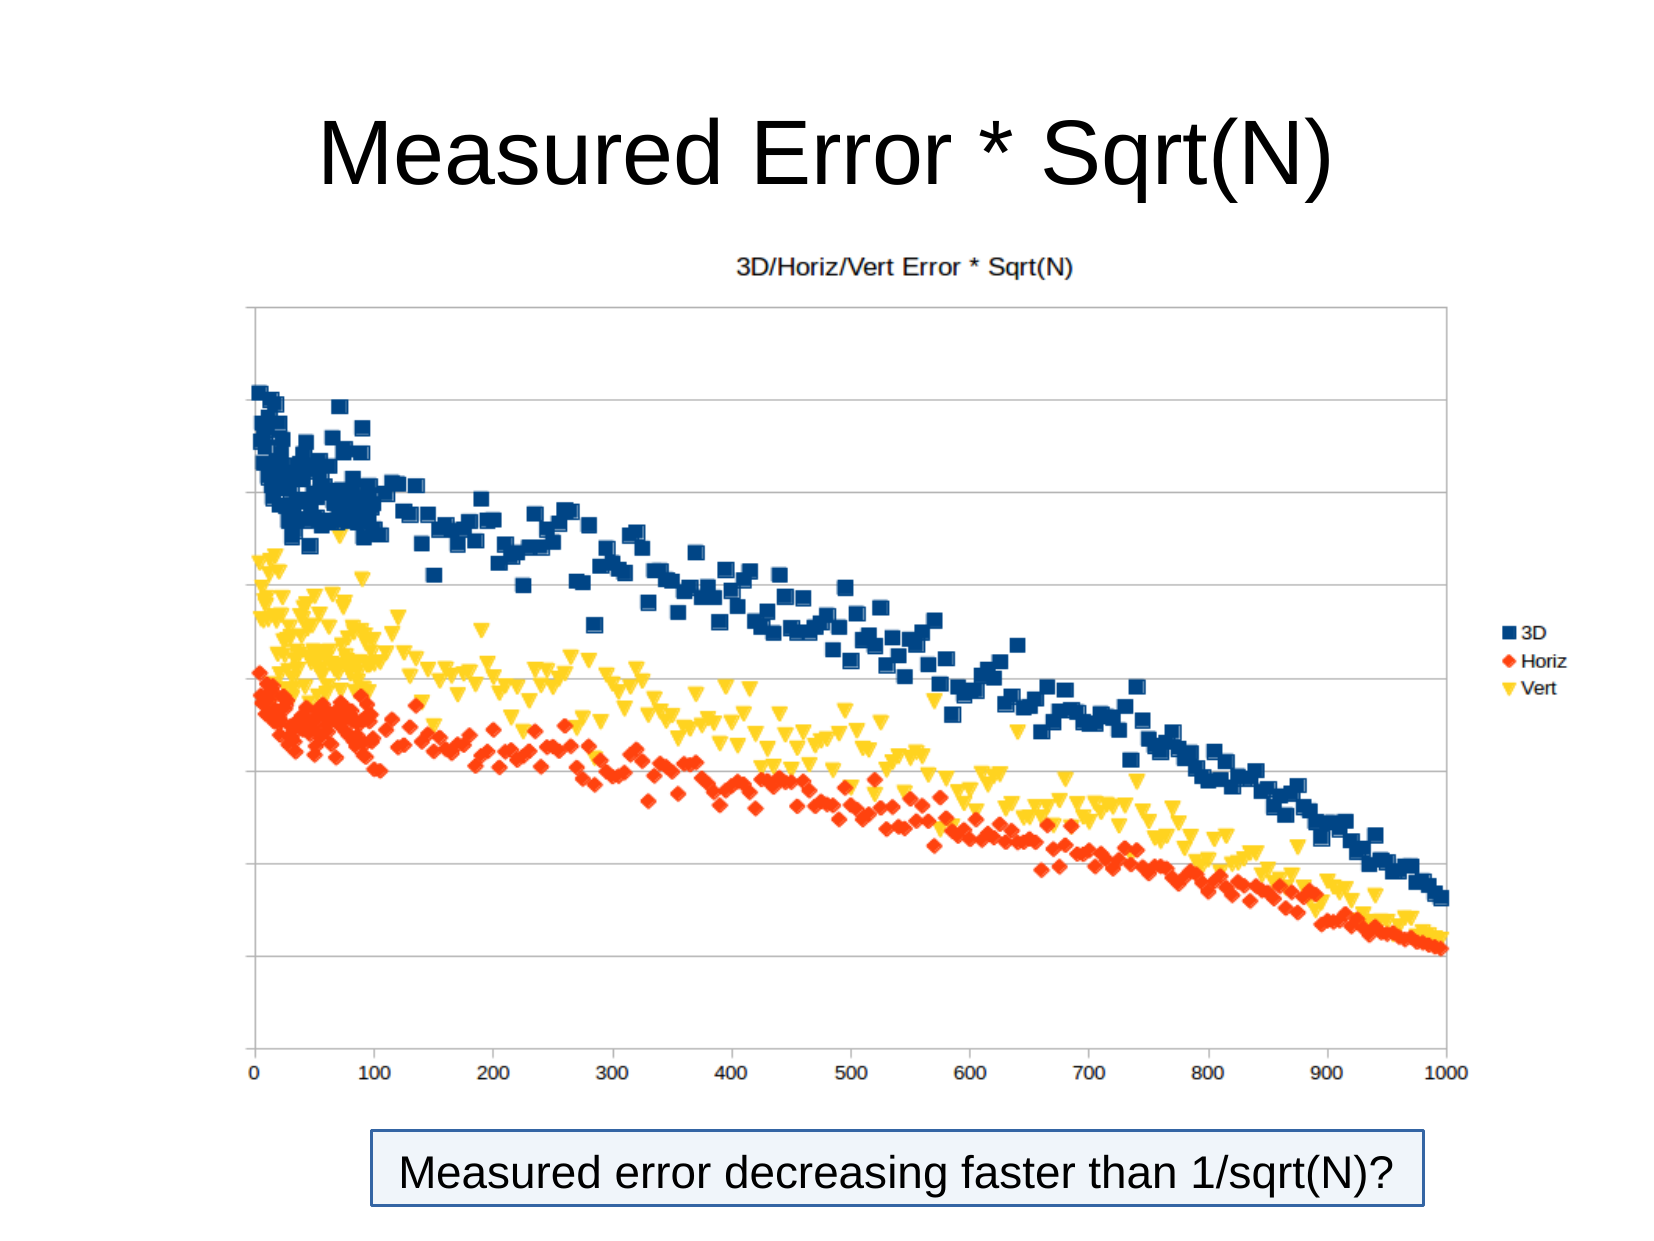

# Measured Error * Sqrt(N)
Measured error decreasing faster than 1/sqrt(N)?